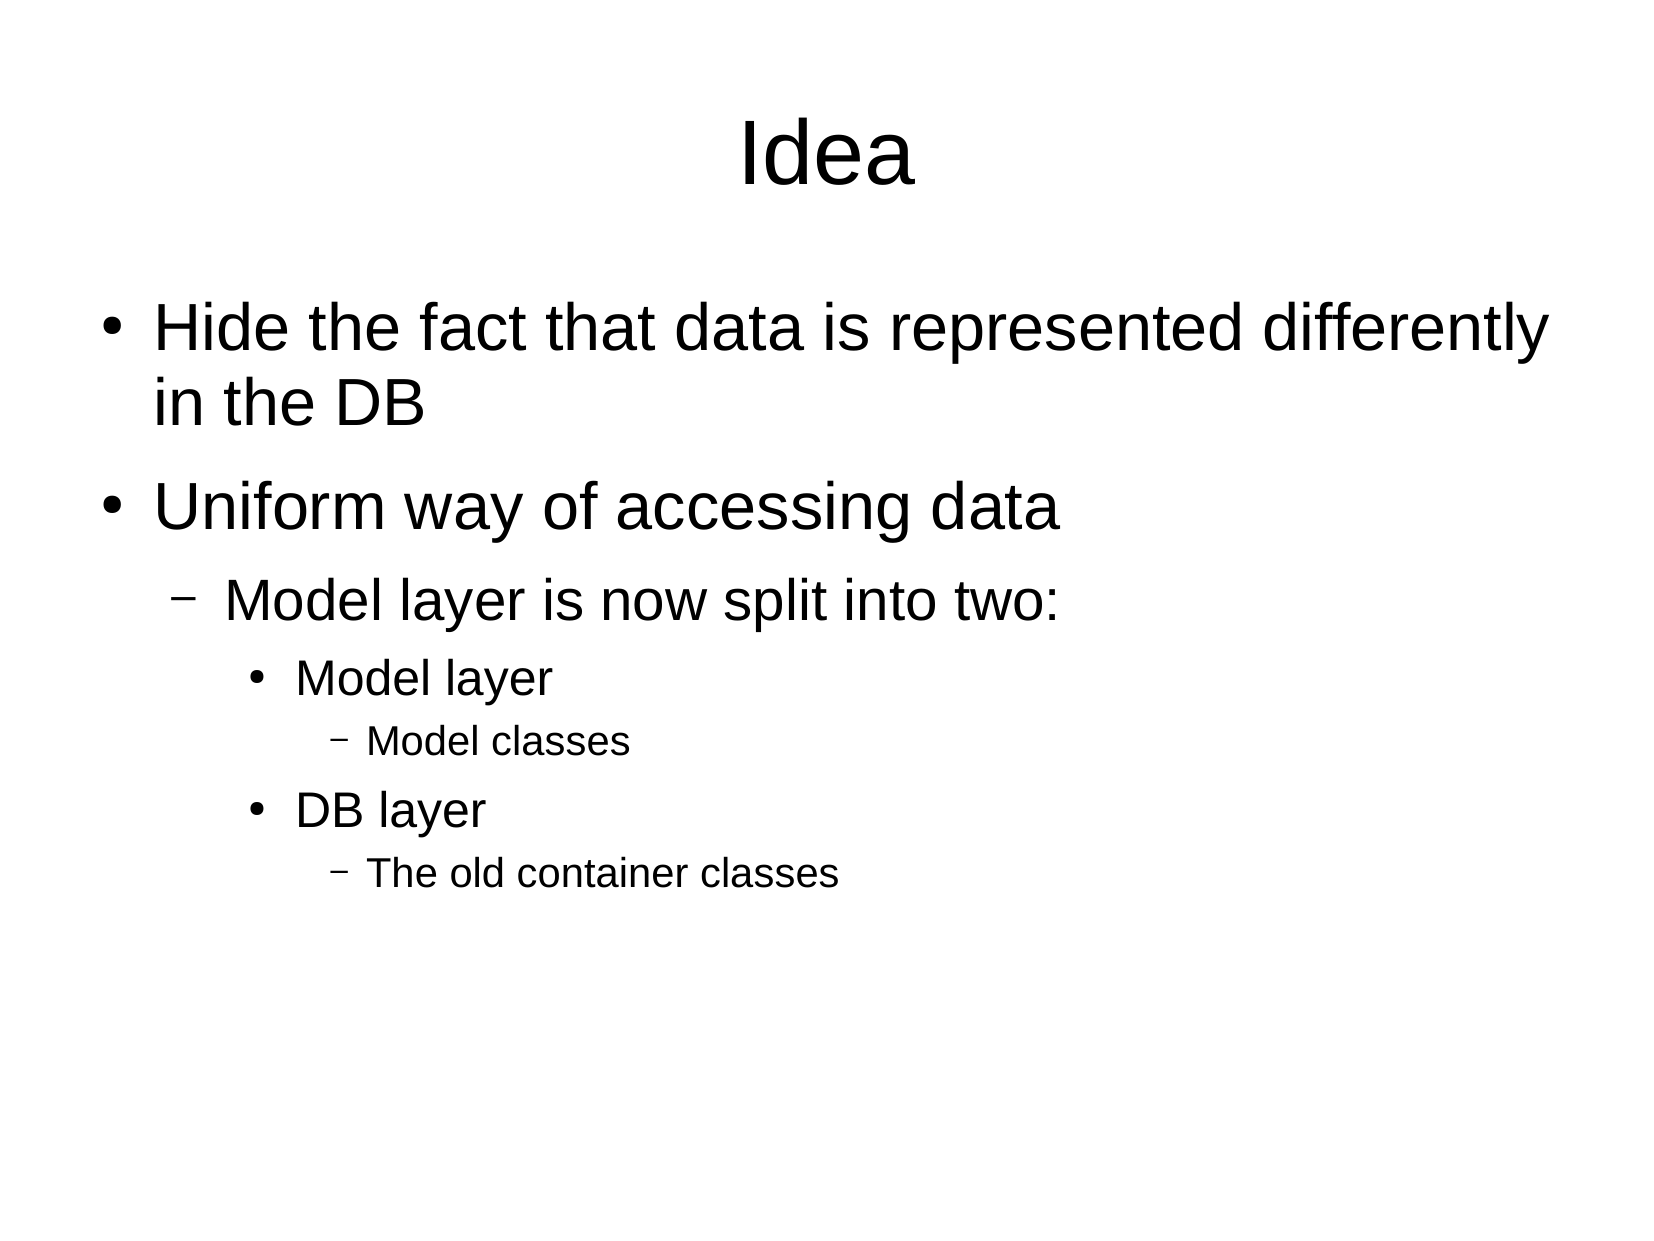

# Idea
Hide the fact that data is represented differently in the DB
Uniform way of accessing data
Model layer is now split into two:
Model layer
Model classes
DB layer
The old container classes